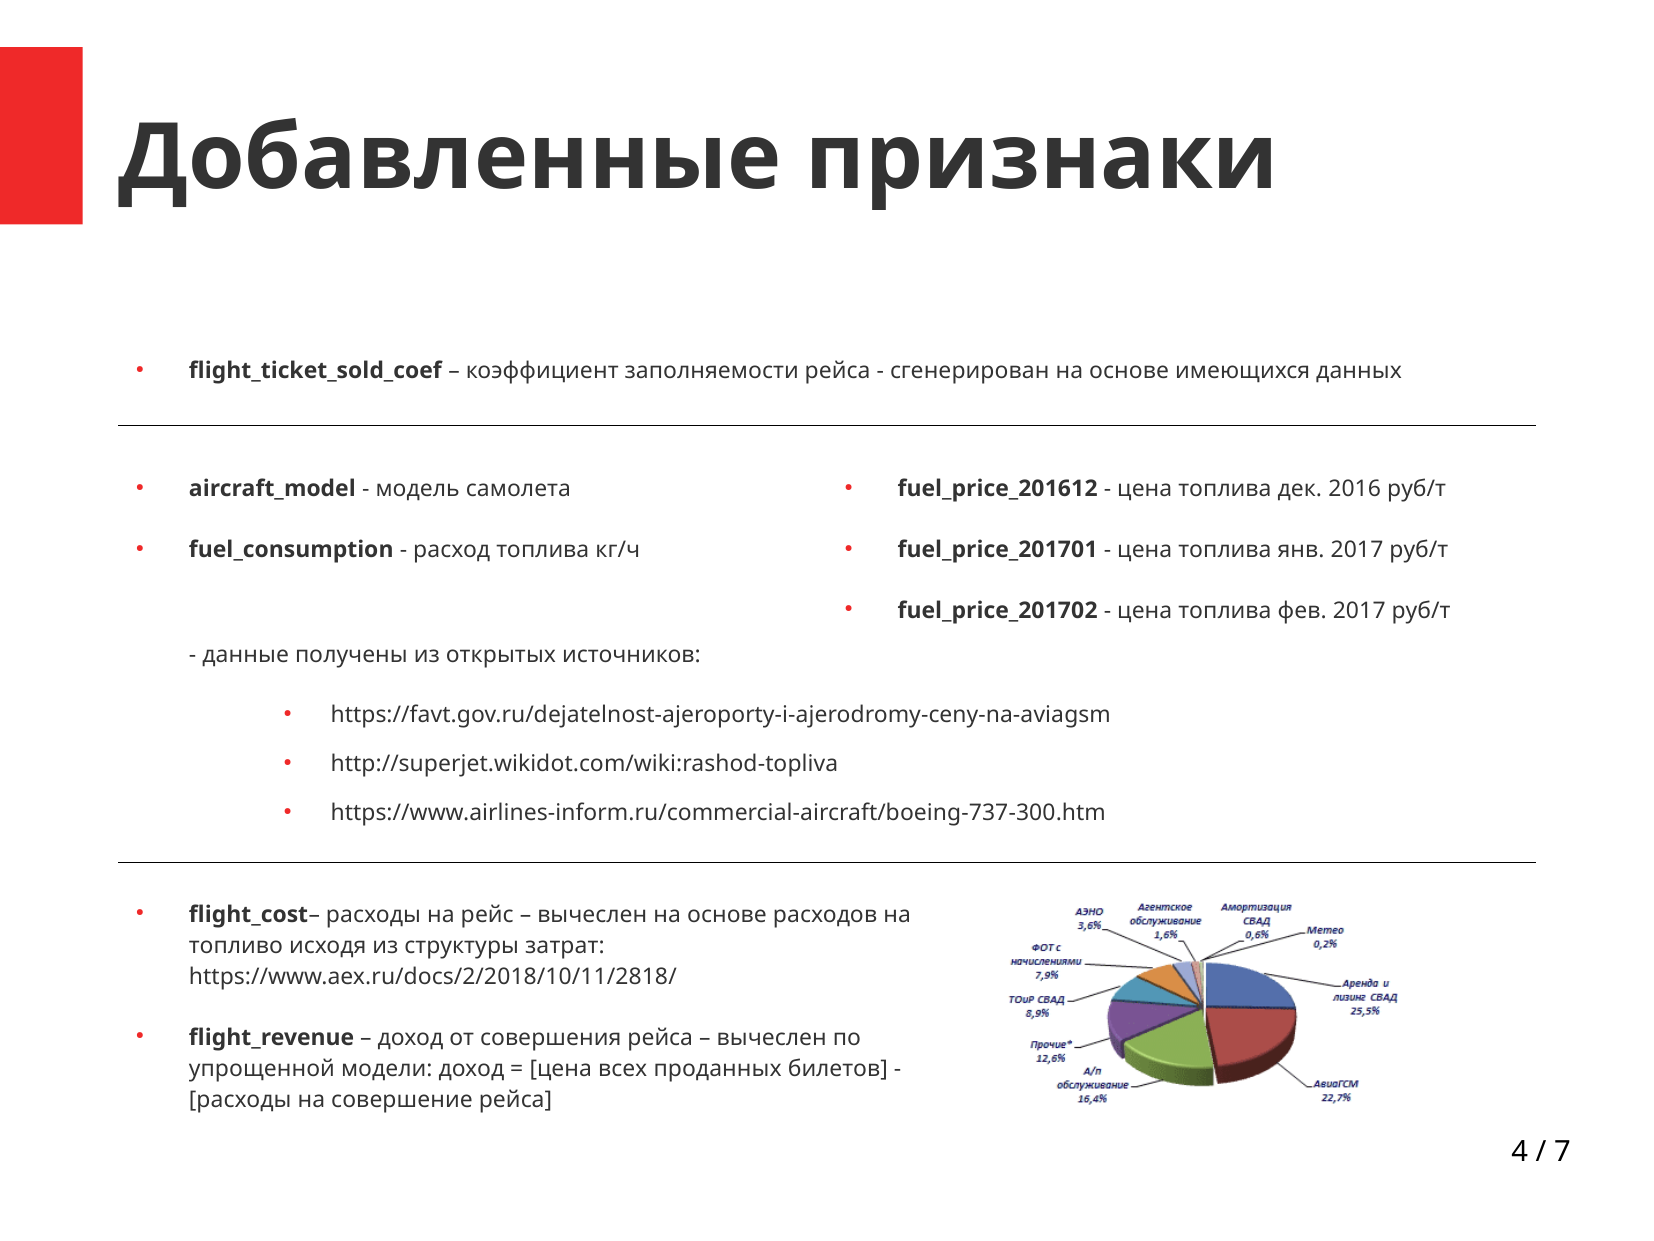

# Добавленные признаки
flight_ticket_sold_coef – коэффициент заполняемости рейса - сгенерирован на основе имеющихся данных
aircraft_model - модель самолета
fuel_consumption - расход топлива кг/ч
fuel_price_201612 - цена топлива дек. 2016 руб/т
fuel_price_201701 - цена топлива янв. 2017 руб/т
fuel_price_201702 - цена топлива фев. 2017 руб/т
- данные получены из открытых источников:
https://favt.gov.ru/dejatelnost-ajeroporty-i-ajerodromy-ceny-na-aviagsm
http://superjet.wikidot.com/wiki:rashod-topliva
https://www.airlines-inform.ru/commercial-aircraft/boeing-737-300.htm
flight_cost– расходы на рейс – вычеслен на основе расходов на топливо исходя из структуры затрат: https://www.aex.ru/docs/2/2018/10/11/2818/
flight_revenue – доход от совершения рейса – вычеслен по упрощенной модели: доход = [цена всех проданных билетов] - [расходы на совершение рейса]
4